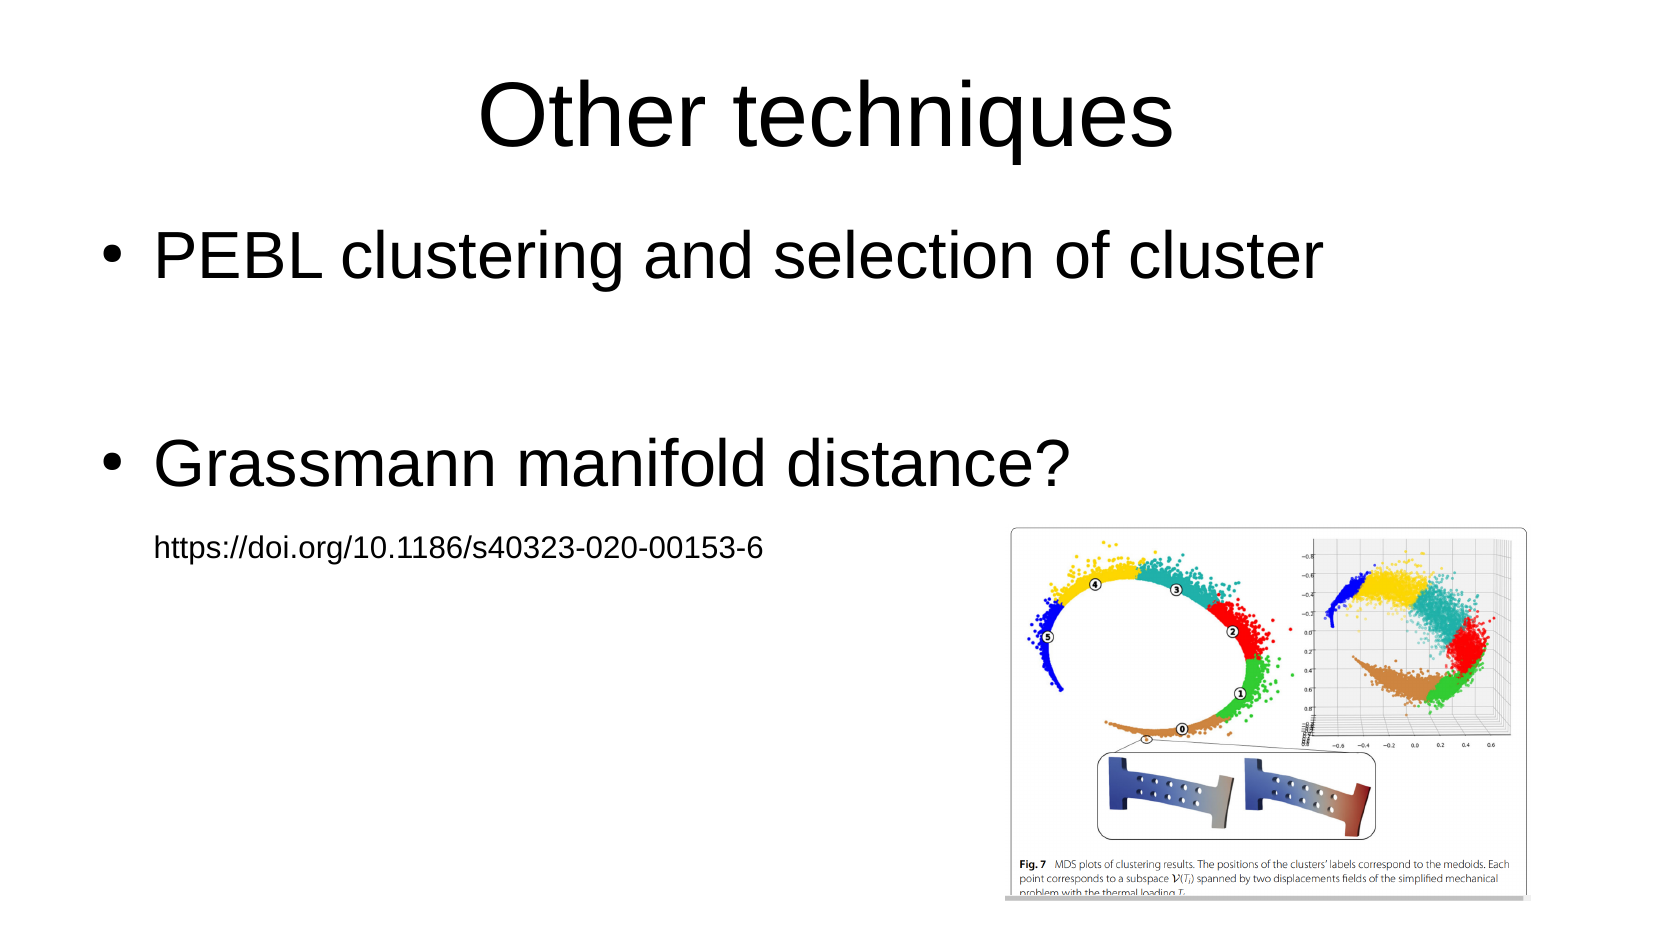

# Other techniques
PEBL clustering and selection of cluster
Grassmann manifold distance?
https://doi.org/10.1186/s40323-020-00153-6